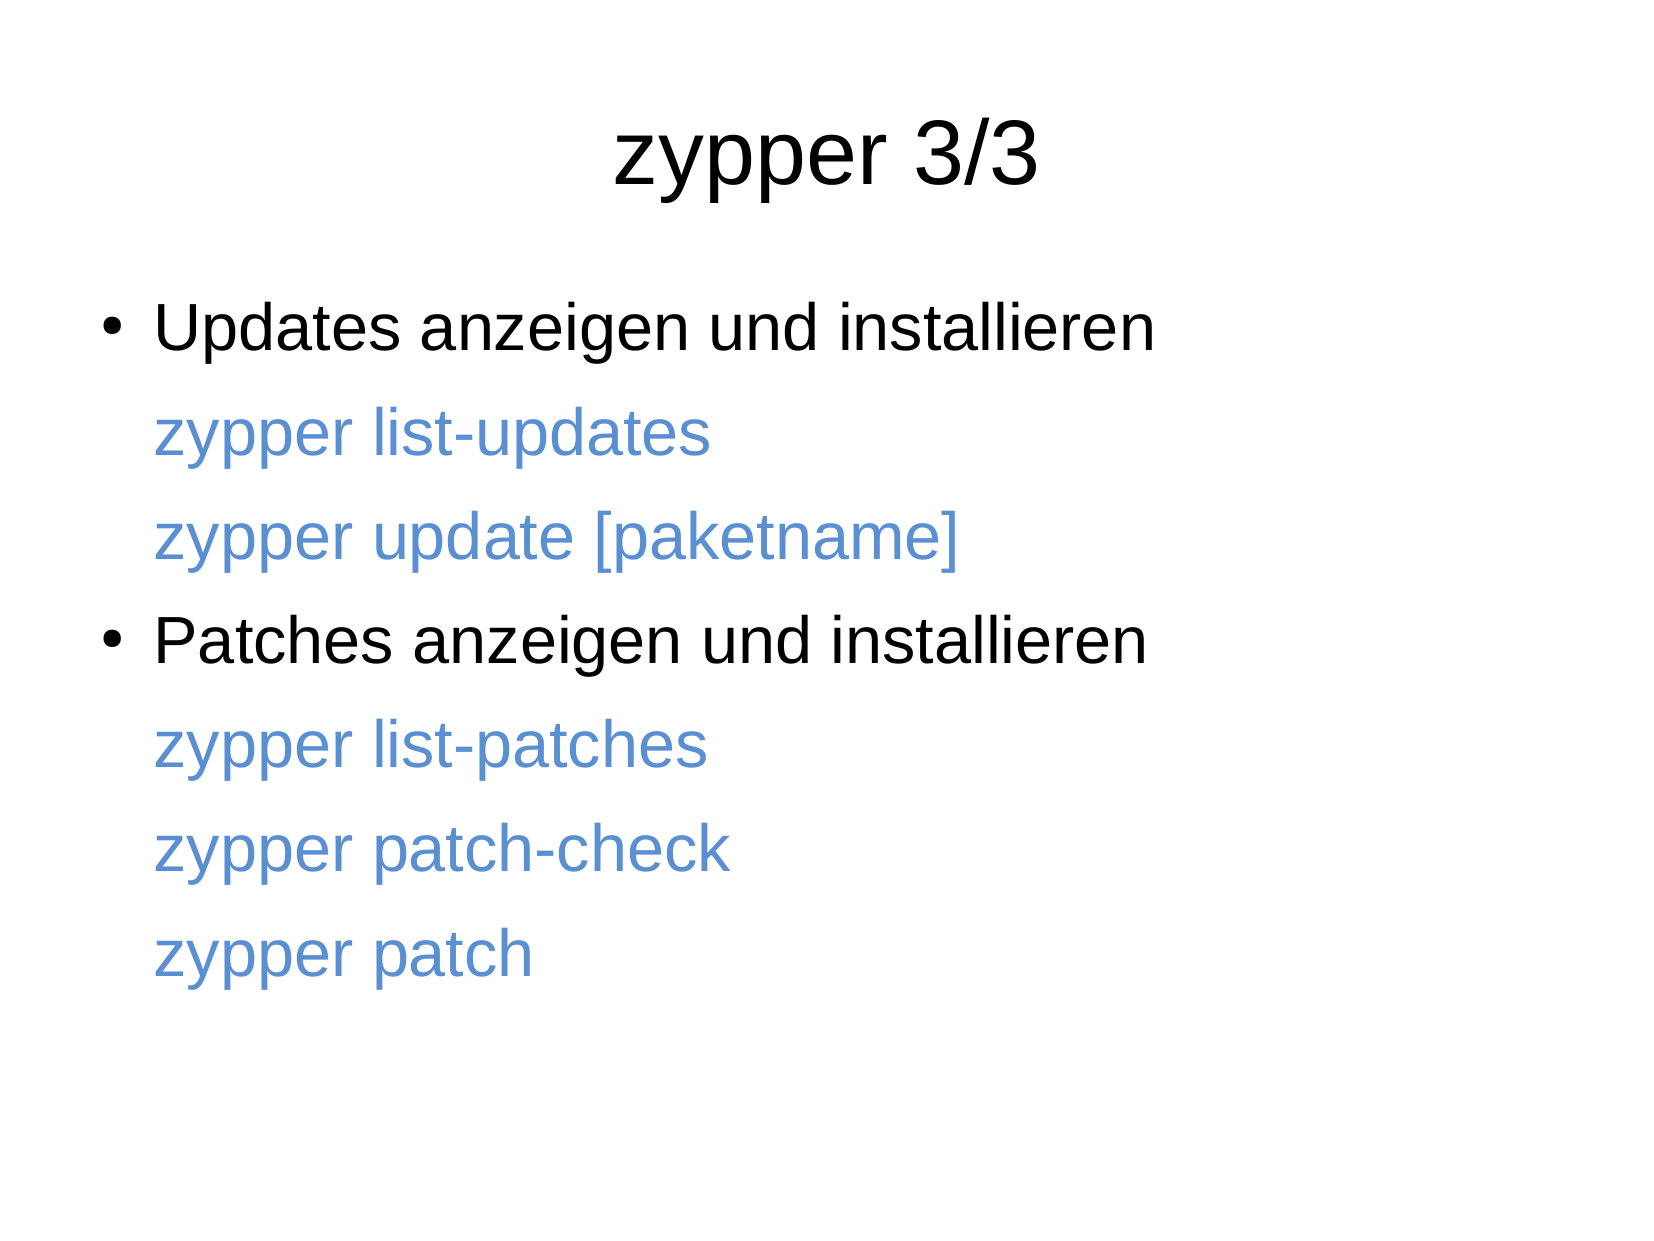

# zypper 3/3
Updates anzeigen und installieren
zypper list-updates
zypper update [paketname]
Patches anzeigen und installieren
zypper list-patches
zypper patch-check
zypper patch